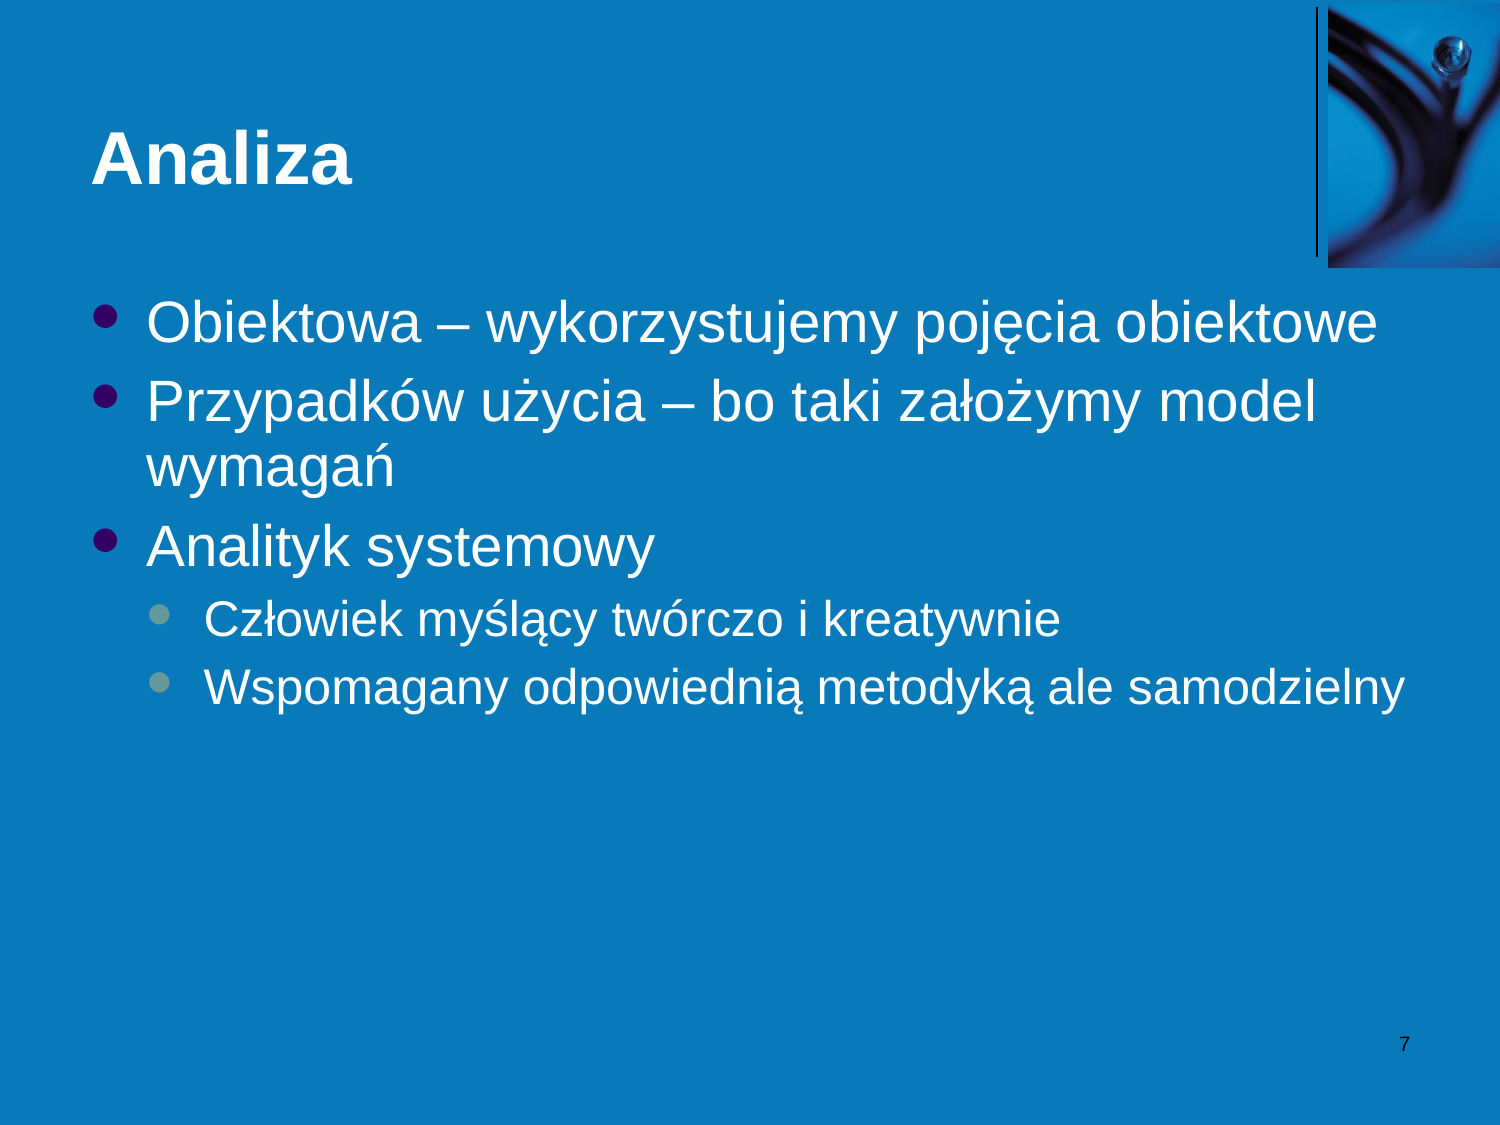

# Analiza
Obiektowa – wykorzystujemy pojęcia obiektowe
Przypadków użycia – bo taki założymy model wymagań
Analityk systemowy
Człowiek myślący twórczo i kreatywnie
Wspomagany odpowiednią metodyką ale samodzielny
7